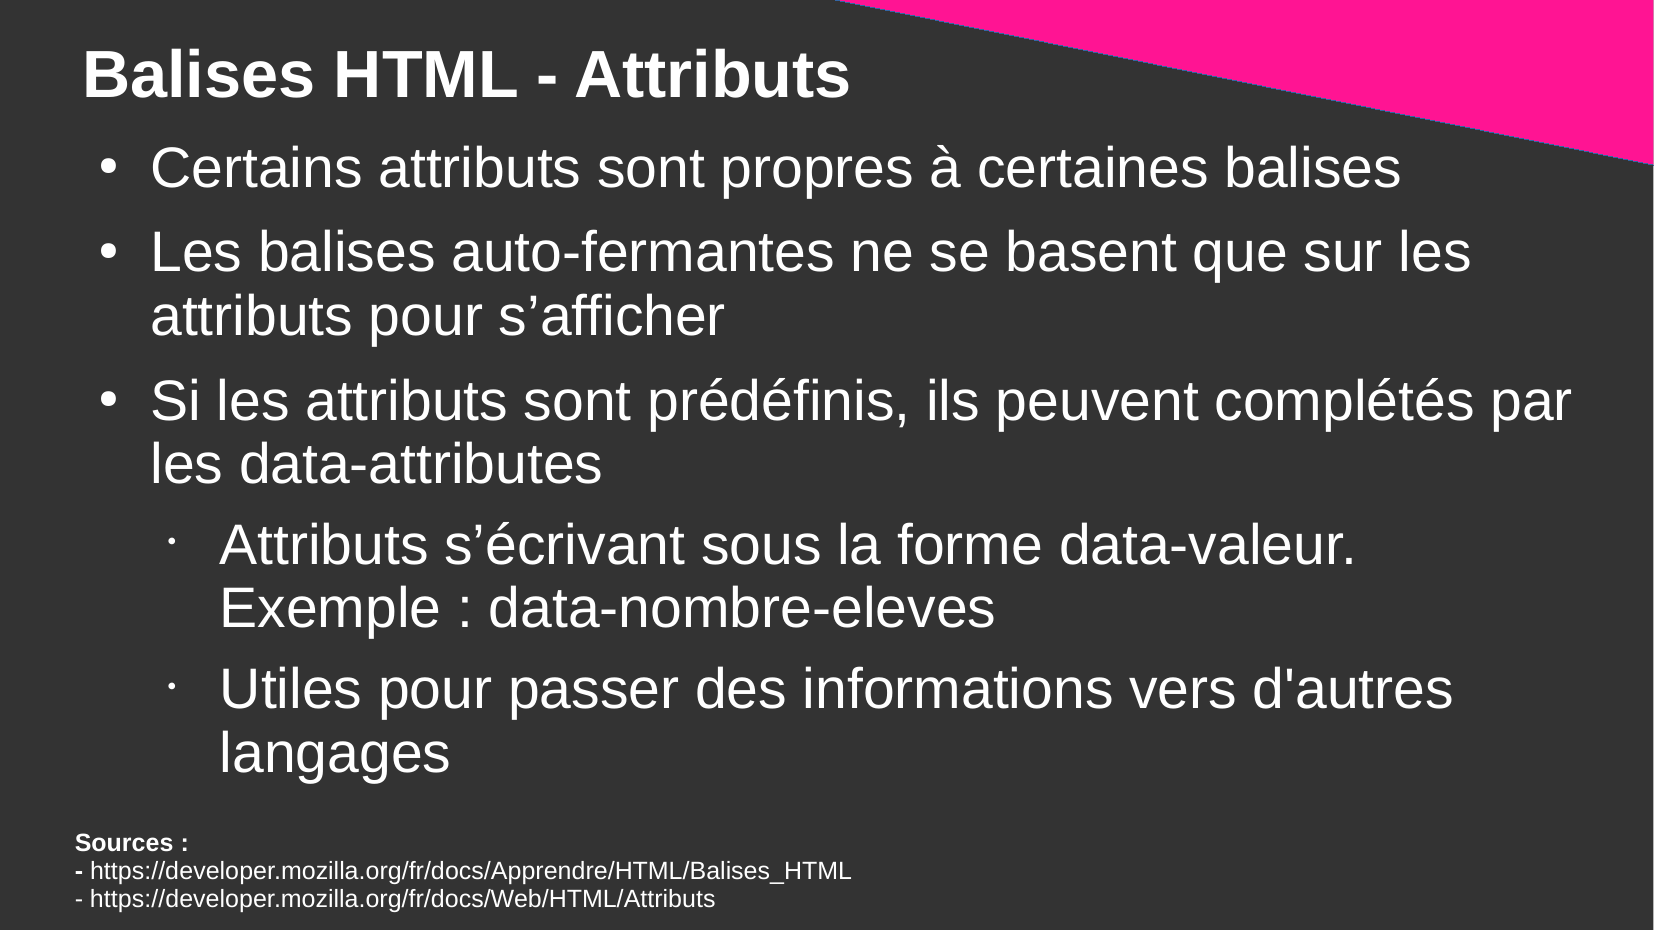

# Balises HTML - Attributs
Certains attributs sont propres à certaines balises
Les balises auto-fermantes ne se basent que sur les attributs pour s’afficher
Si les attributs sont prédéfinis, ils peuvent complétés par les data-attributes
Attributs s’écrivant sous la forme data-valeur.
Exemple : data-nombre-eleves
Utiles pour passer des informations vers d'autres langages
Sources :
- https://developer.mozilla.org/fr/docs/Apprendre/HTML/Balises_HTML
- https://developer.mozilla.org/fr/docs/Web/HTML/Attributs